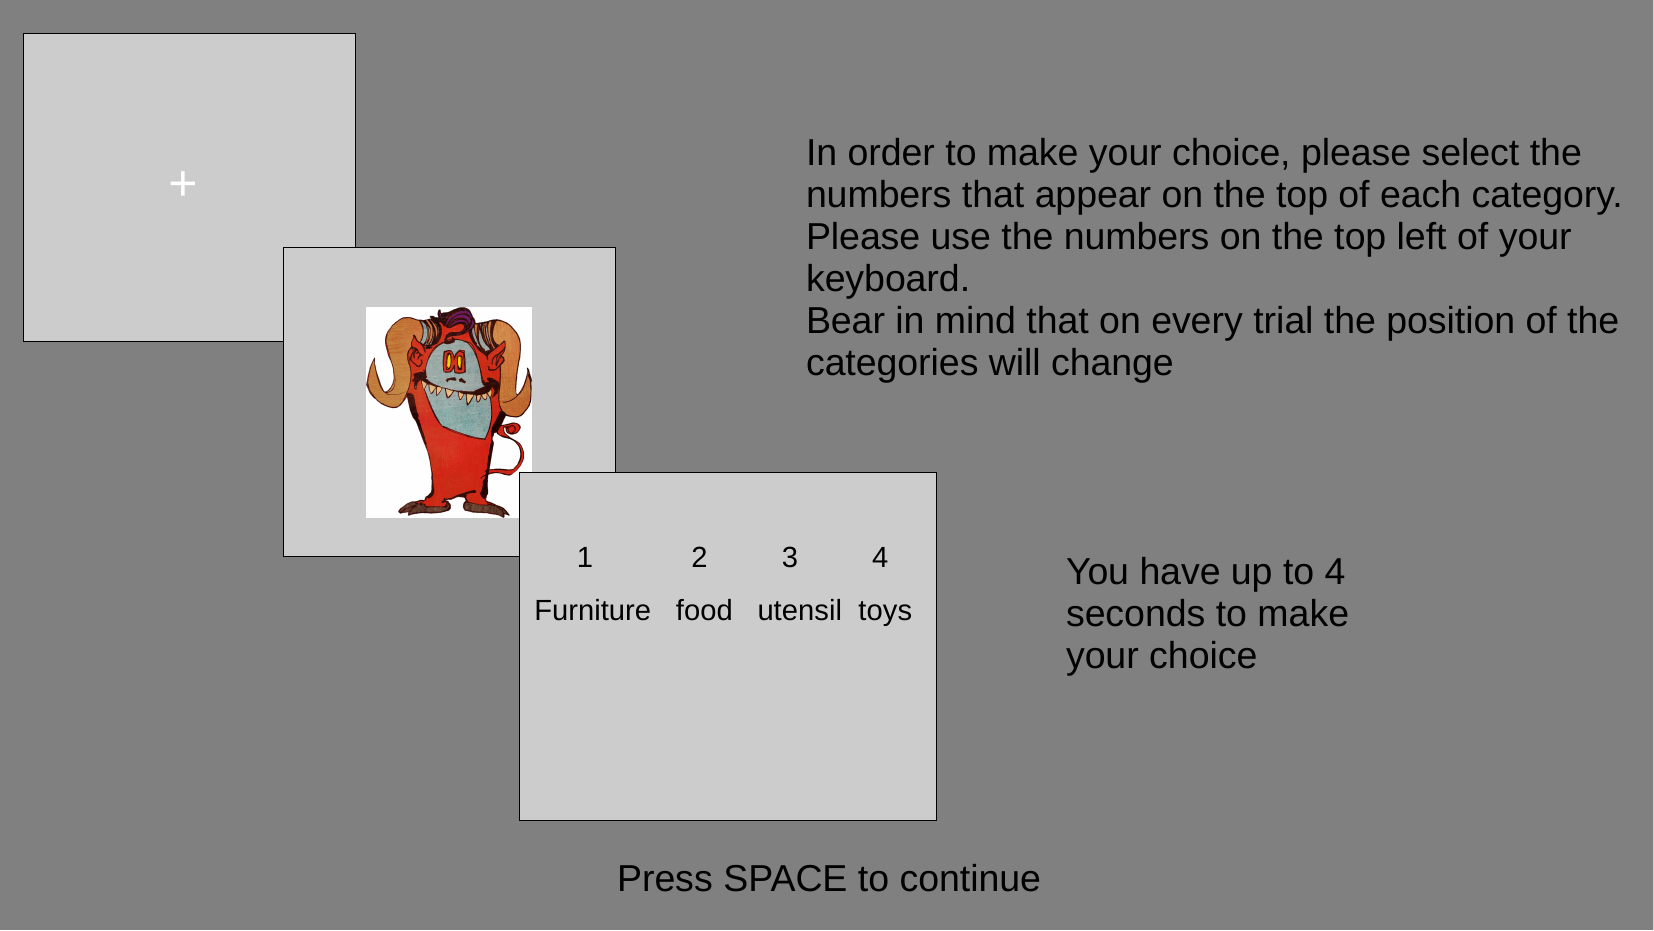

In order to make your choice, please select the
numbers that appear on the top of each category.
Please use the numbers on the top left of your
keyboard.
Bear in mind that on every trial the position of the
categories will change
+
 1 	 2 3 4
You have up to 4 seconds to make your choice
Furniture food utensil toys
Press SPACE to continue